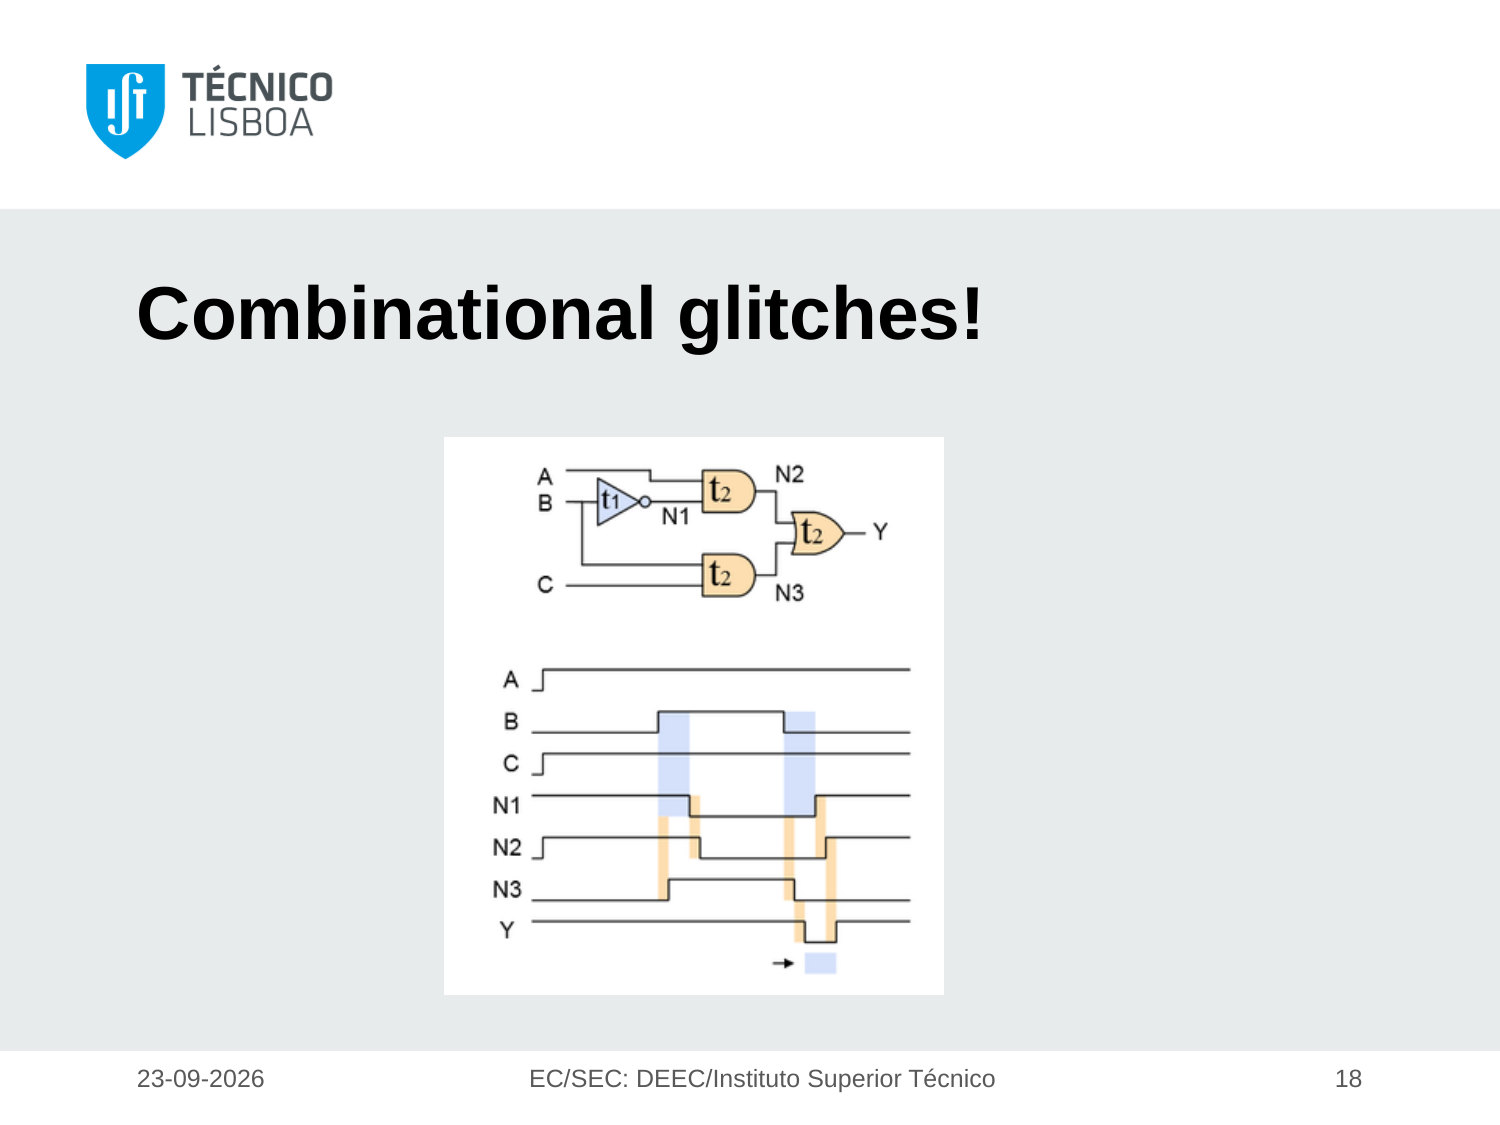

# Combinational glitches!
EC/SEC: DEEC/Instituto Superior Técnico